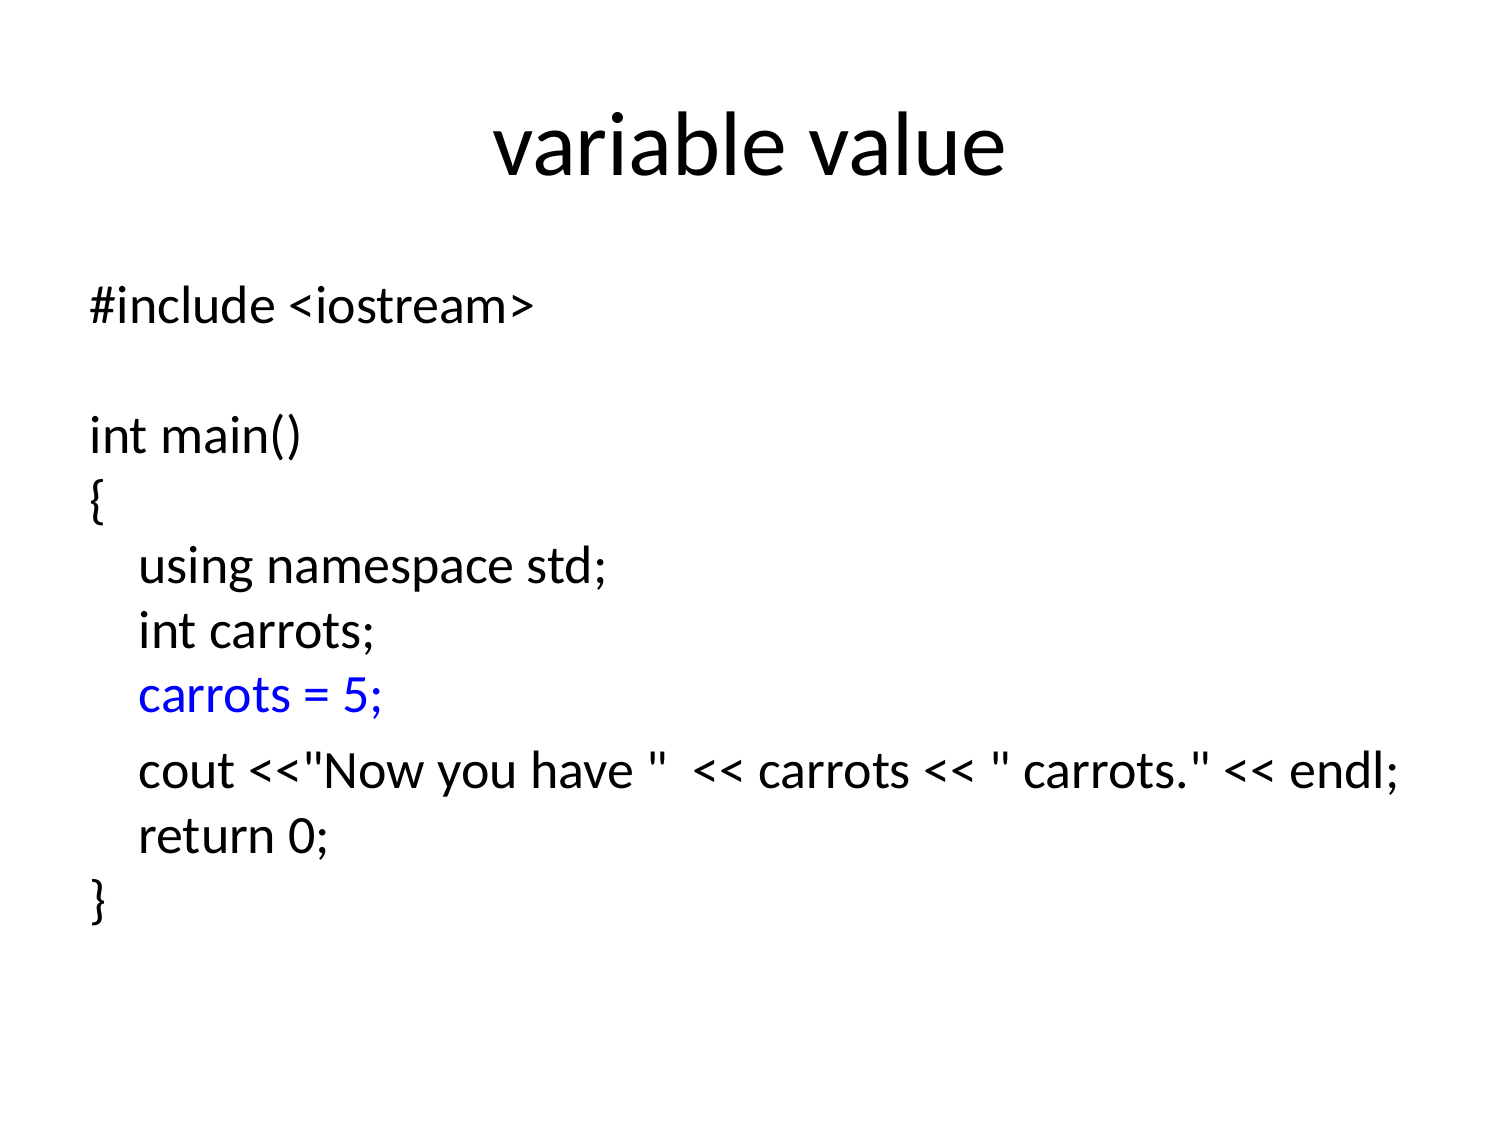

# variable value
#include <iostream>
int main()
{
 using namespace std;
 int carrots;
 carrots = 5;
 cout <<"Now you have " << carrots << " carrots." << endl;
 return 0;
}